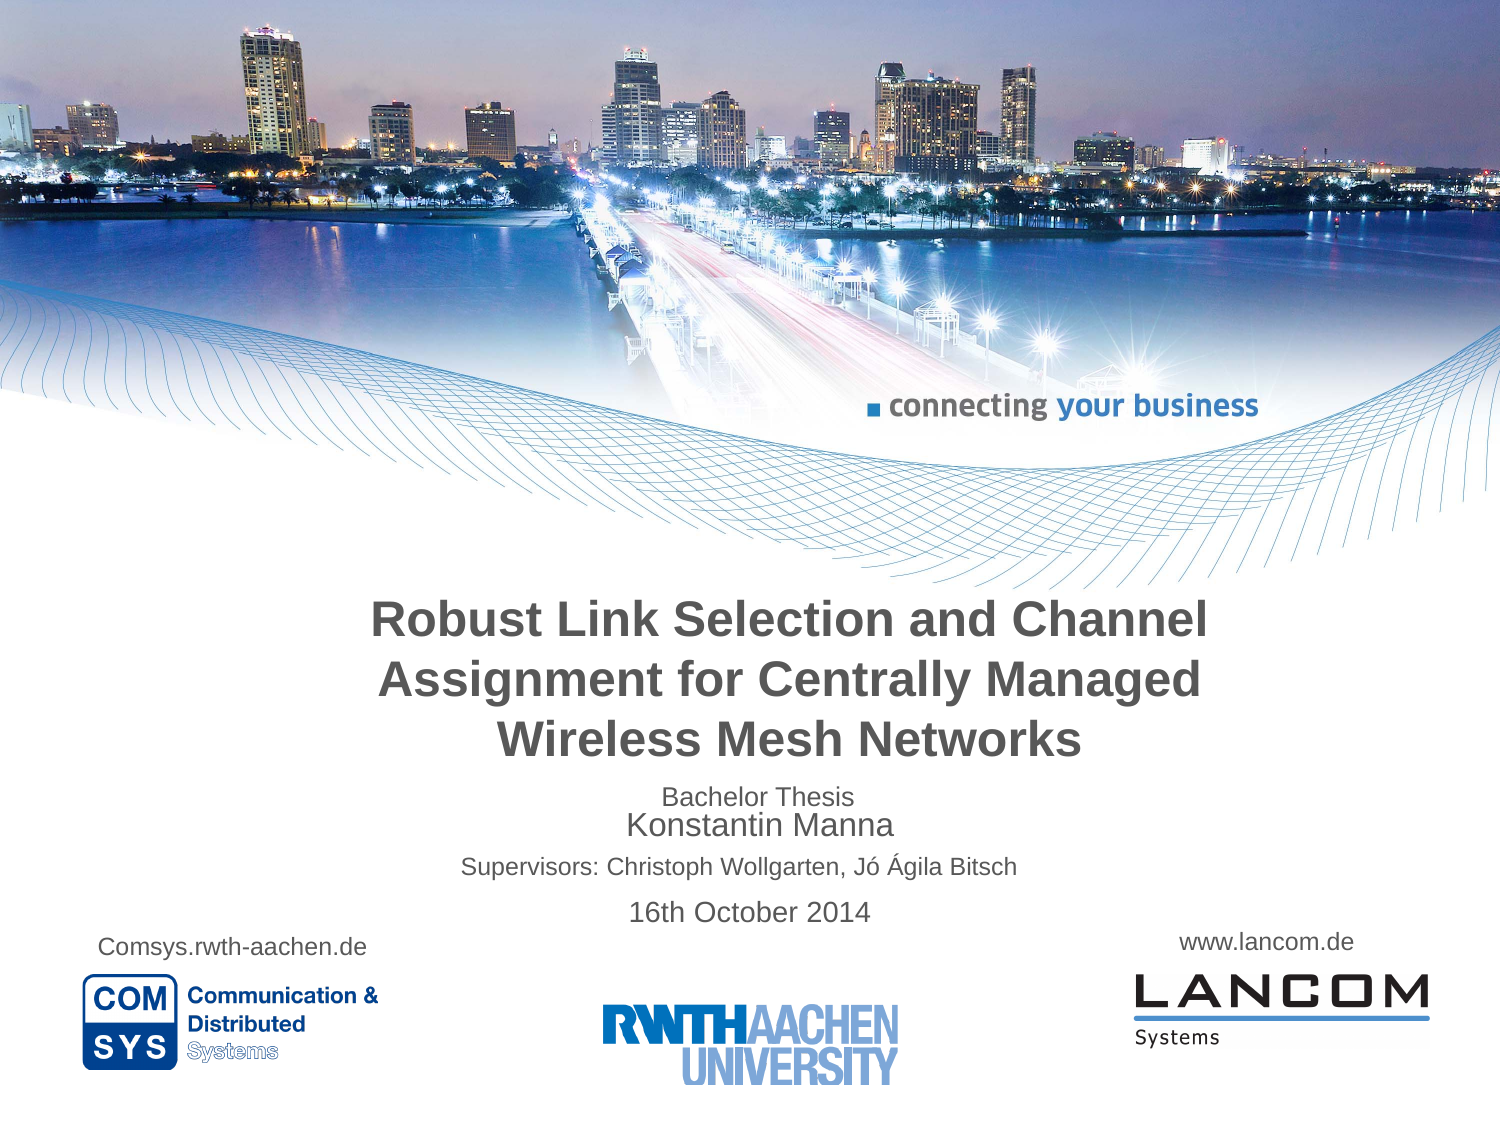

# Robust Link Selection and Channel Assignment for Centrally Managed Wireless Mesh Networks
Bachelor Thesis
Konstantin Manna
Supervisors: Christoph Wollgarten, Jó Ágila Bitsch
16th October 2014